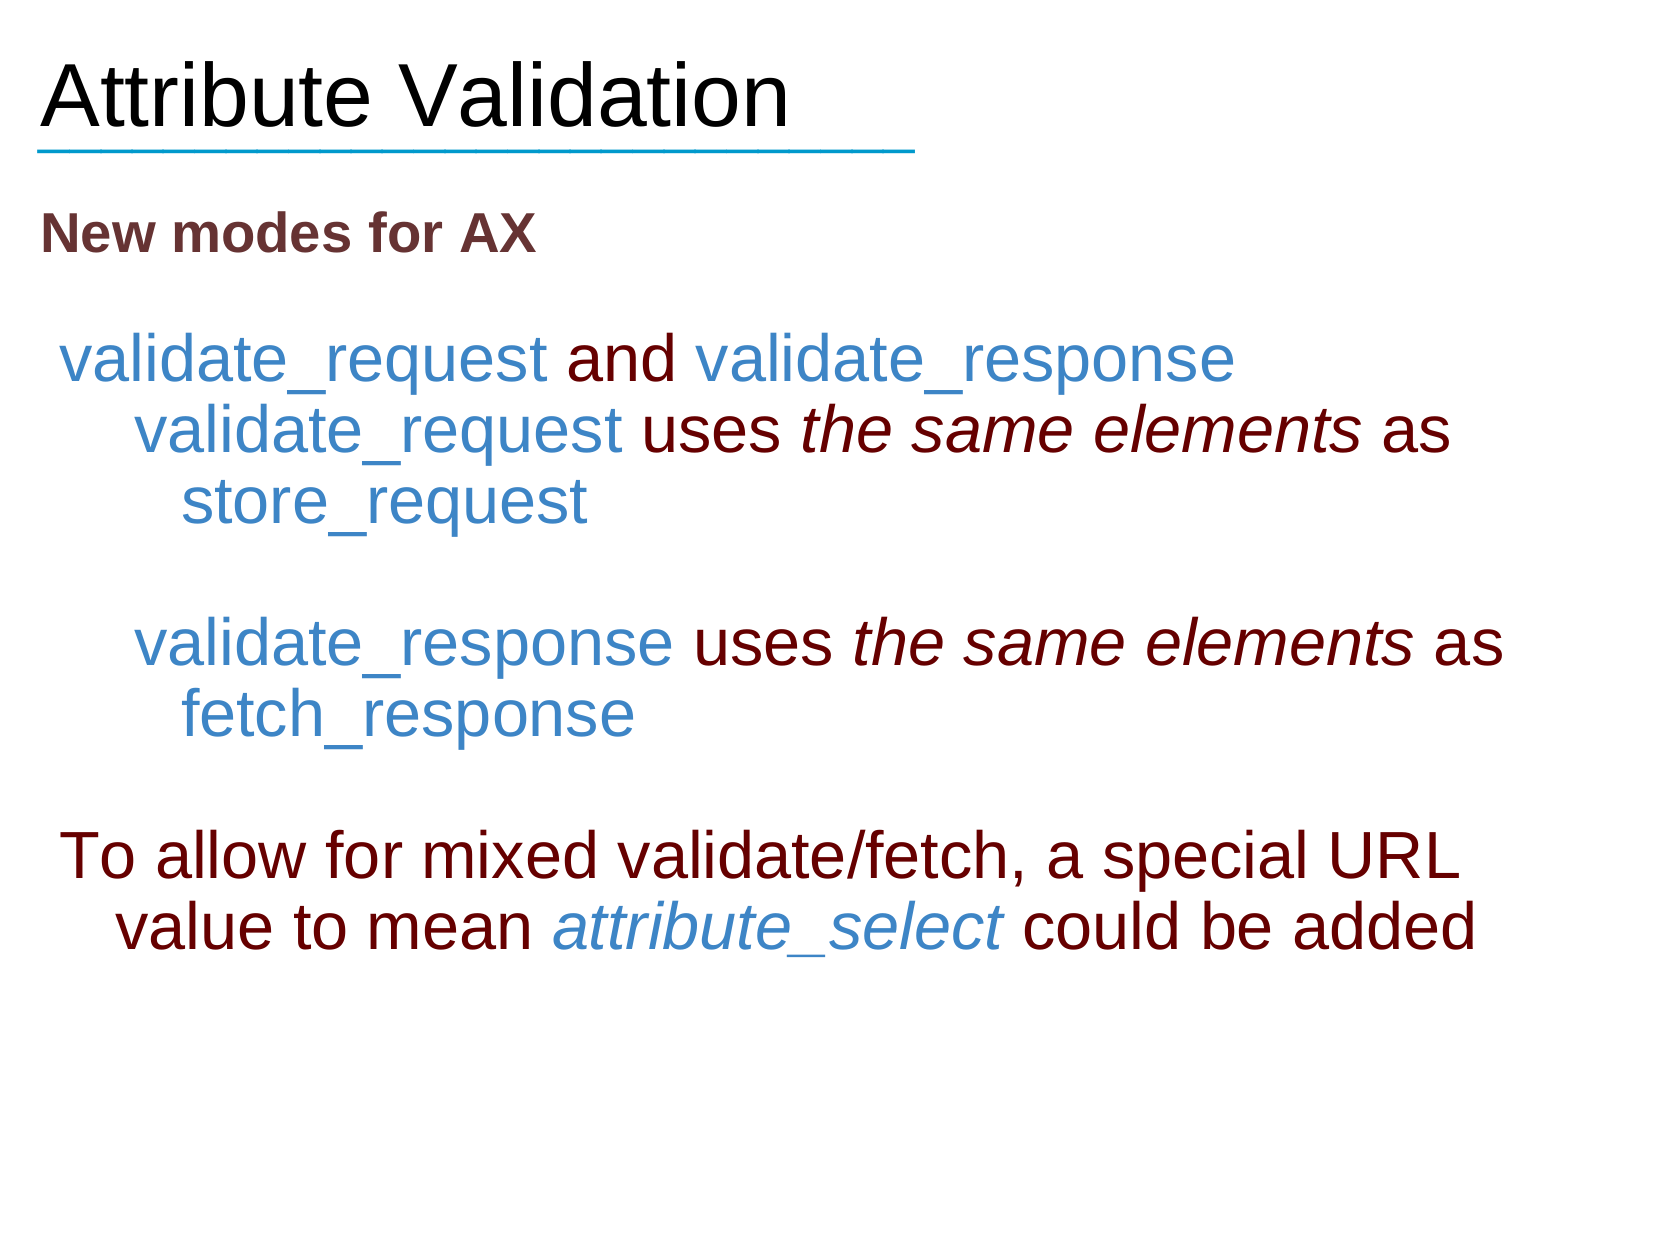

# Attribute Validation
____________________________
New modes for AX
validate_request and validate_response
validate_request uses the same elements as store_request
validate_response uses the same elements as fetch_response
To allow for mixed validate/fetch, a special URL value to mean attribute_select could be added